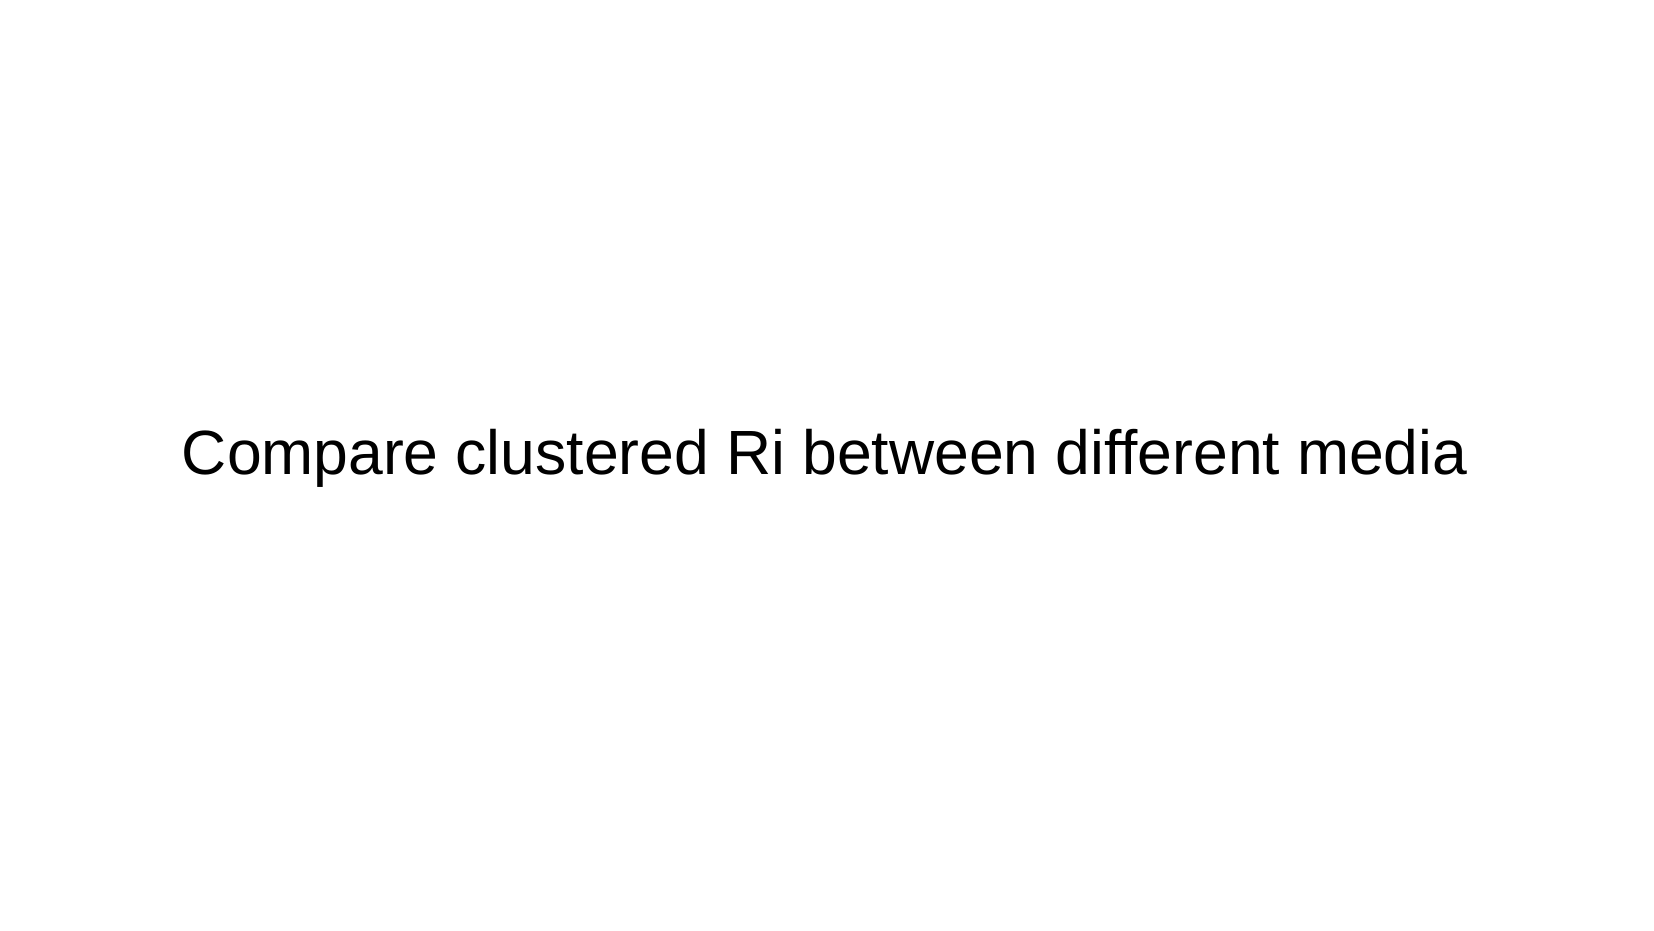

# Compare clustered Ri between different media